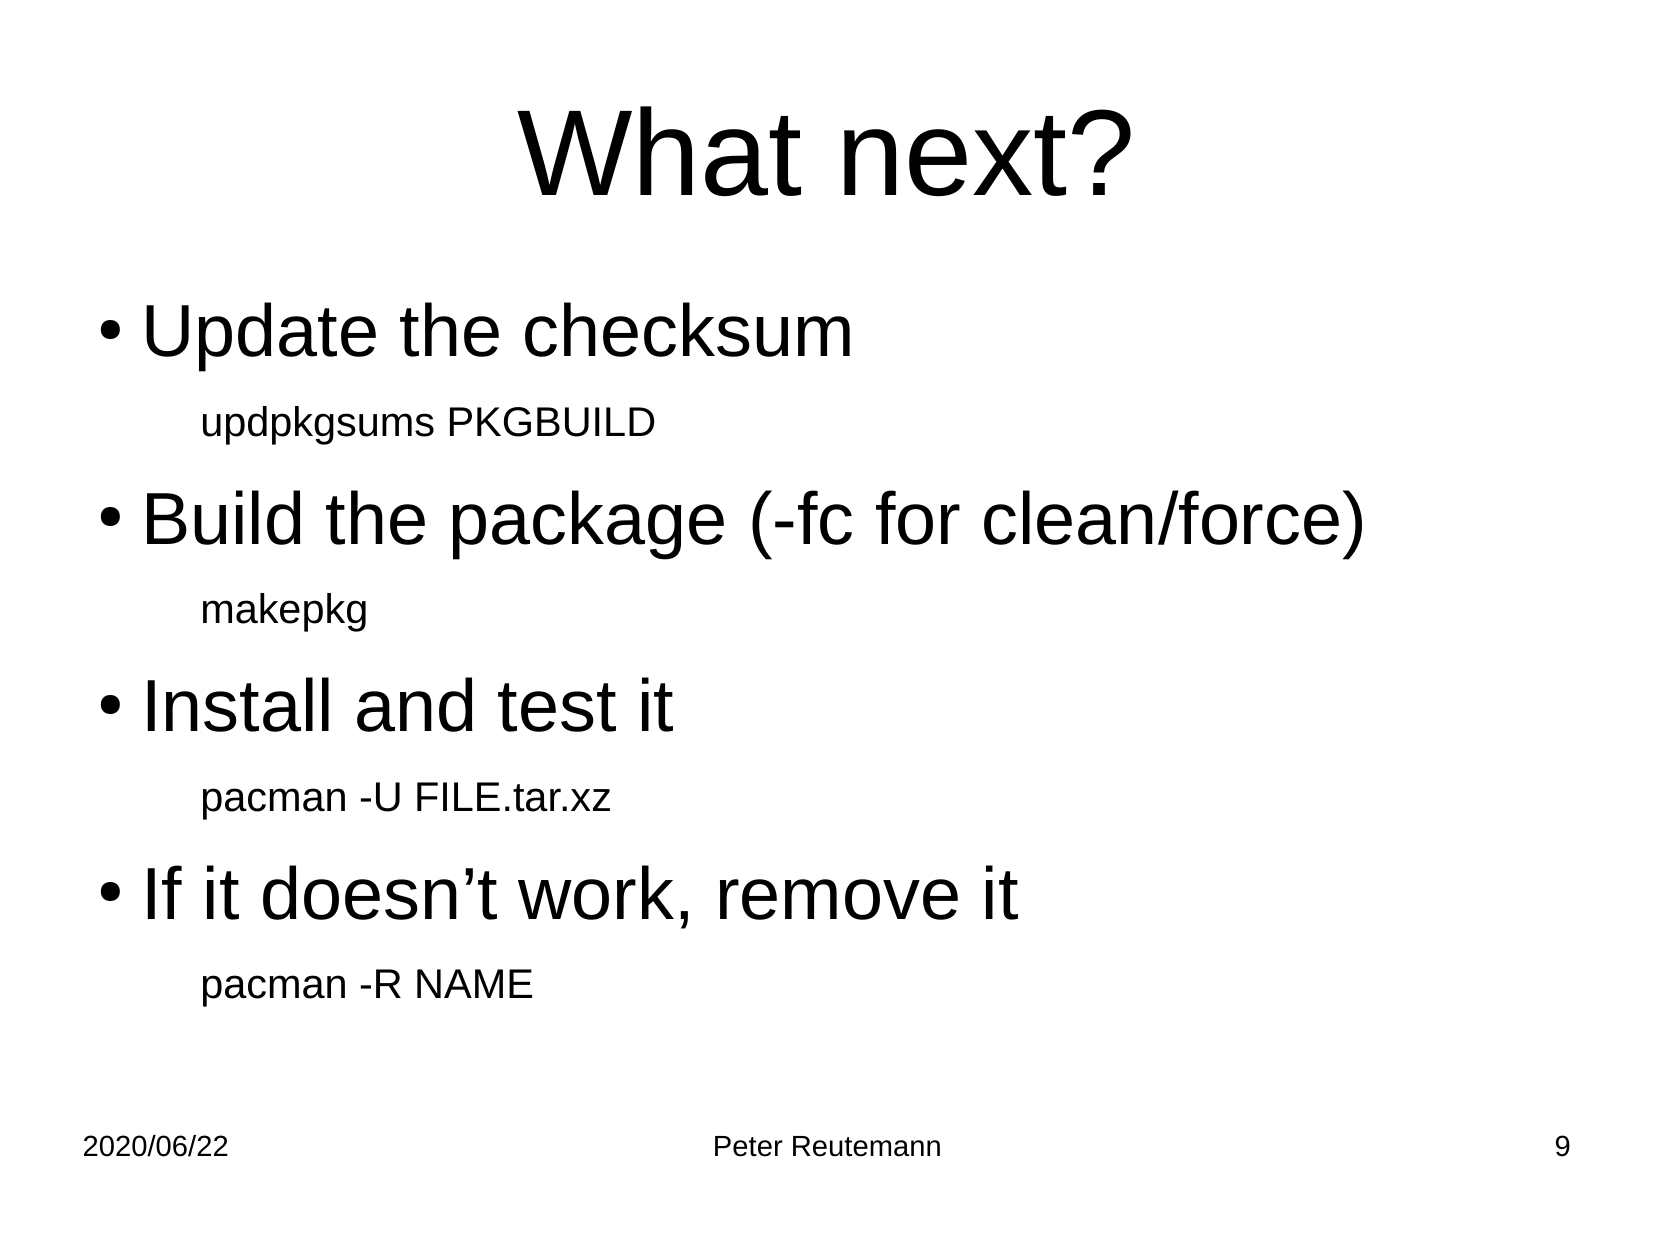

# What next?
Update the checksum
updpkgsums PKGBUILD
Build the package (-fc for clean/force)
makepkg
Install and test it
pacman -U FILE.tar.xz
If it doesn’t work, remove it
pacman -R NAME
2020/06/22
Peter Reutemann
9